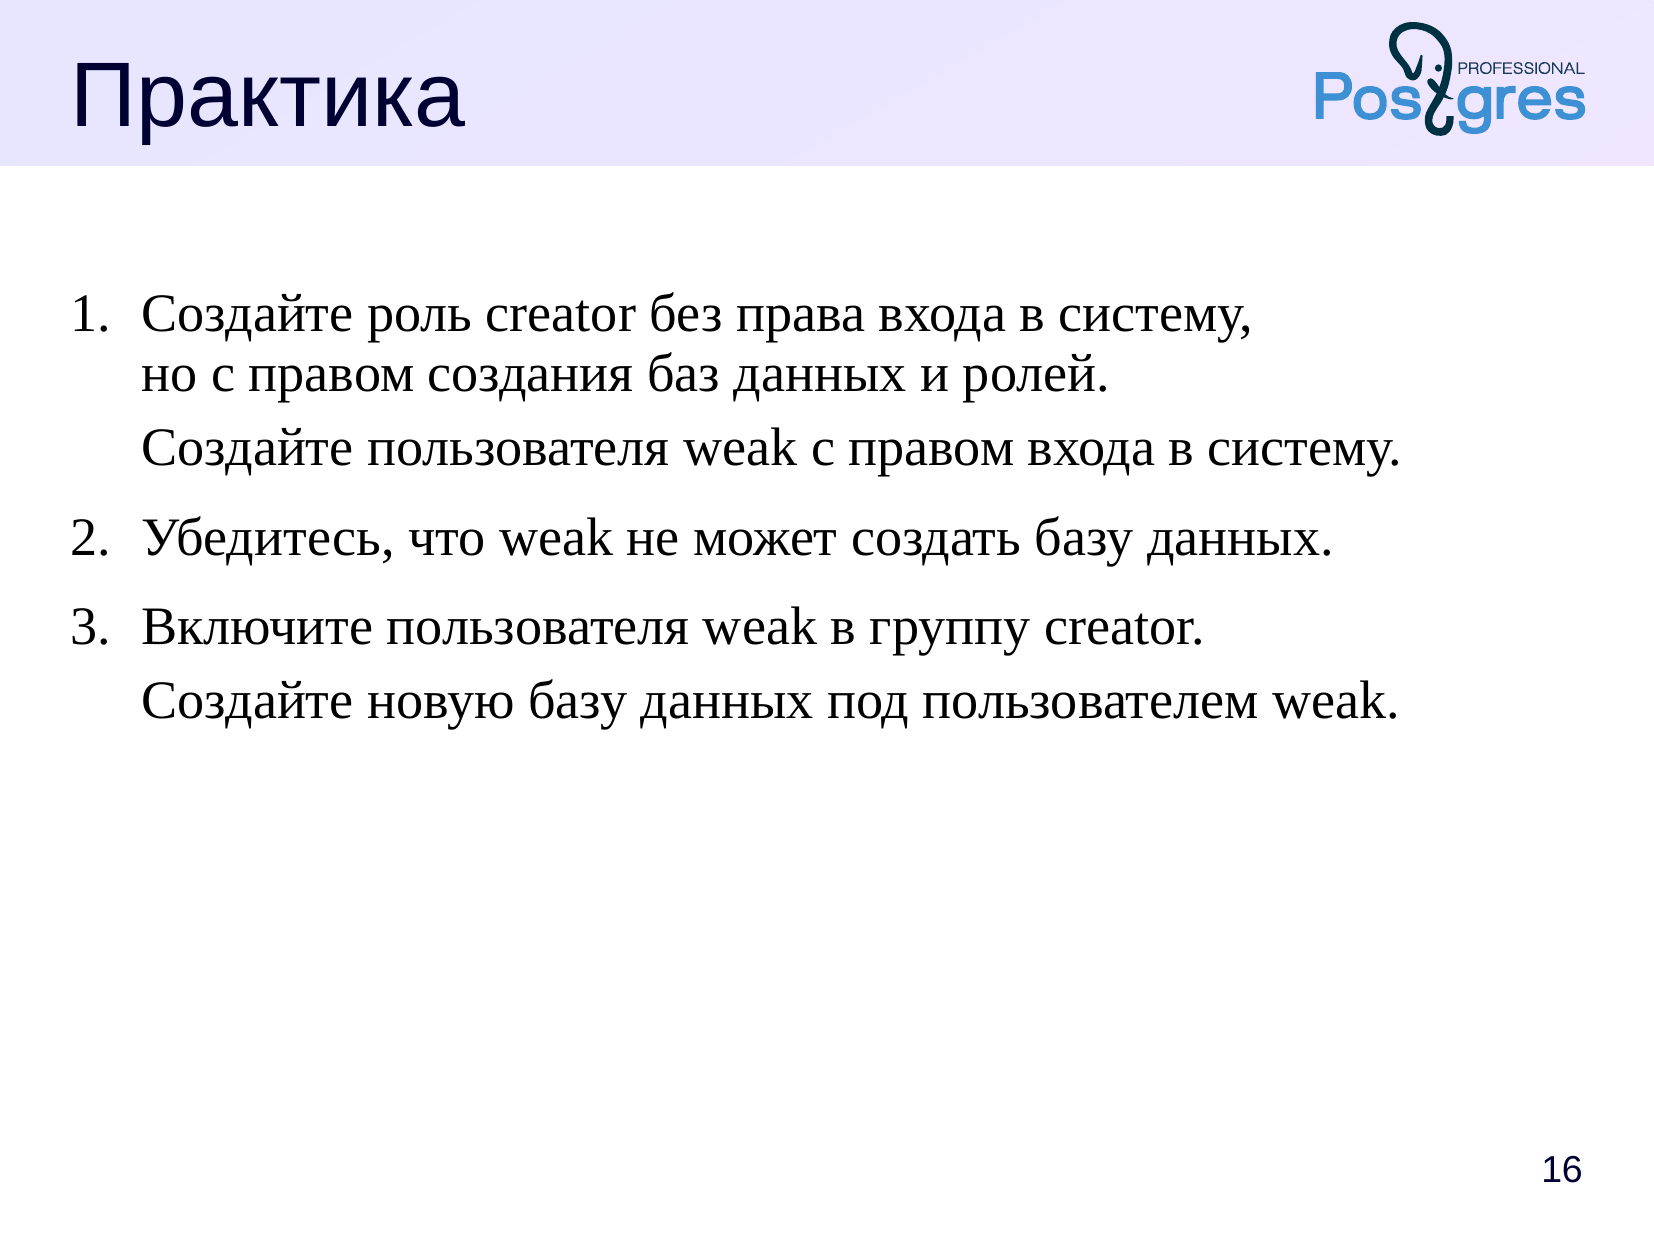

# Практика
Создайте роль creator без права входа в систему,
но с правом создания баз данных и ролей.
Создайте пользователя weak с правом входа в систему.
Убедитесь, что weak не может создать базу данных.
Включите пользователя weak в группу creator.
Создайте новую базу данных под пользователем weak.